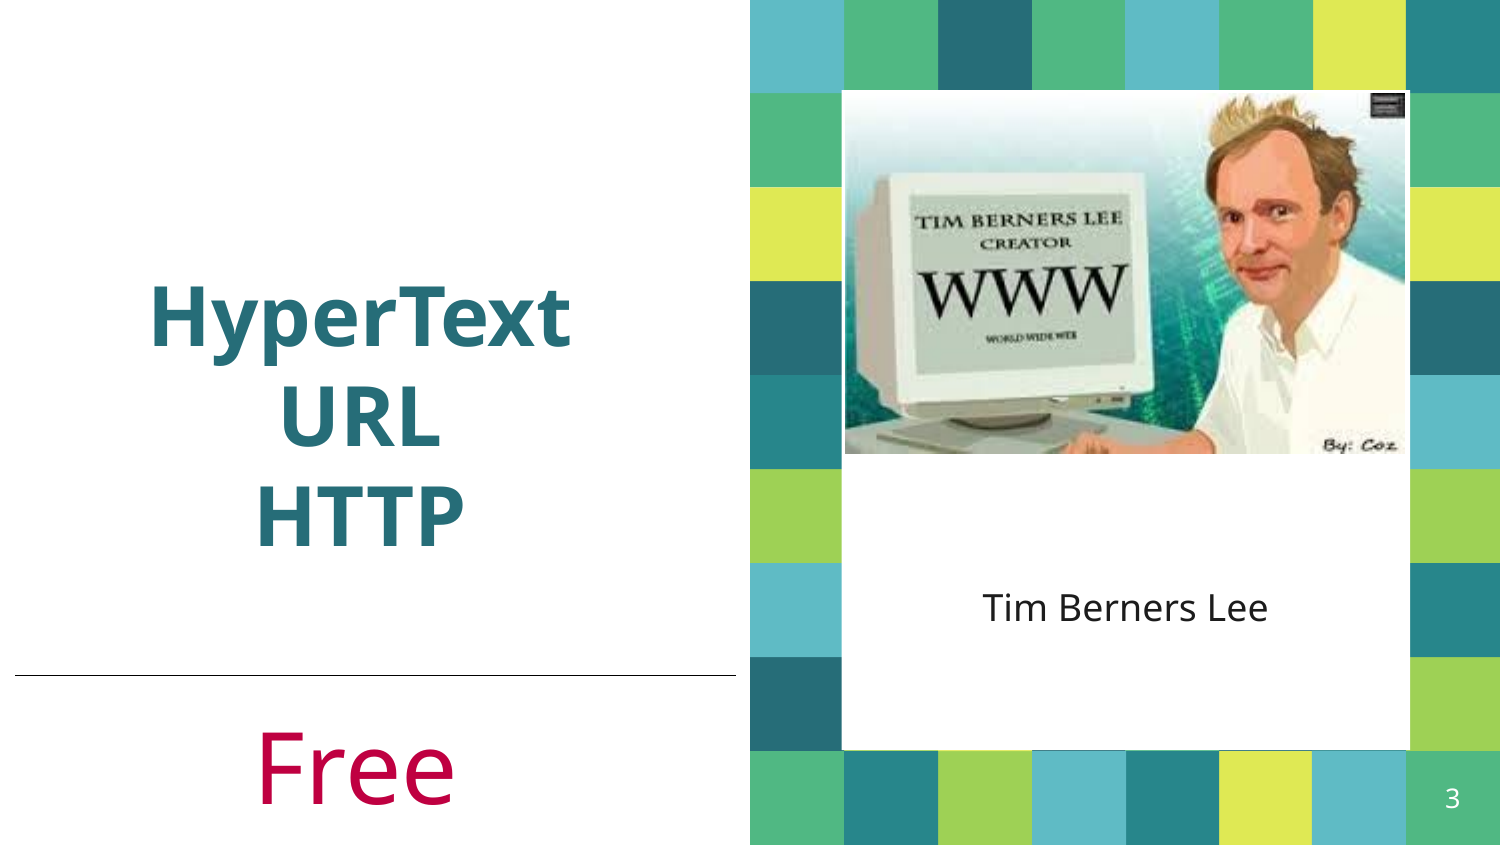

# HyperText URL HTTP
Tim Berners Lee
Free
3